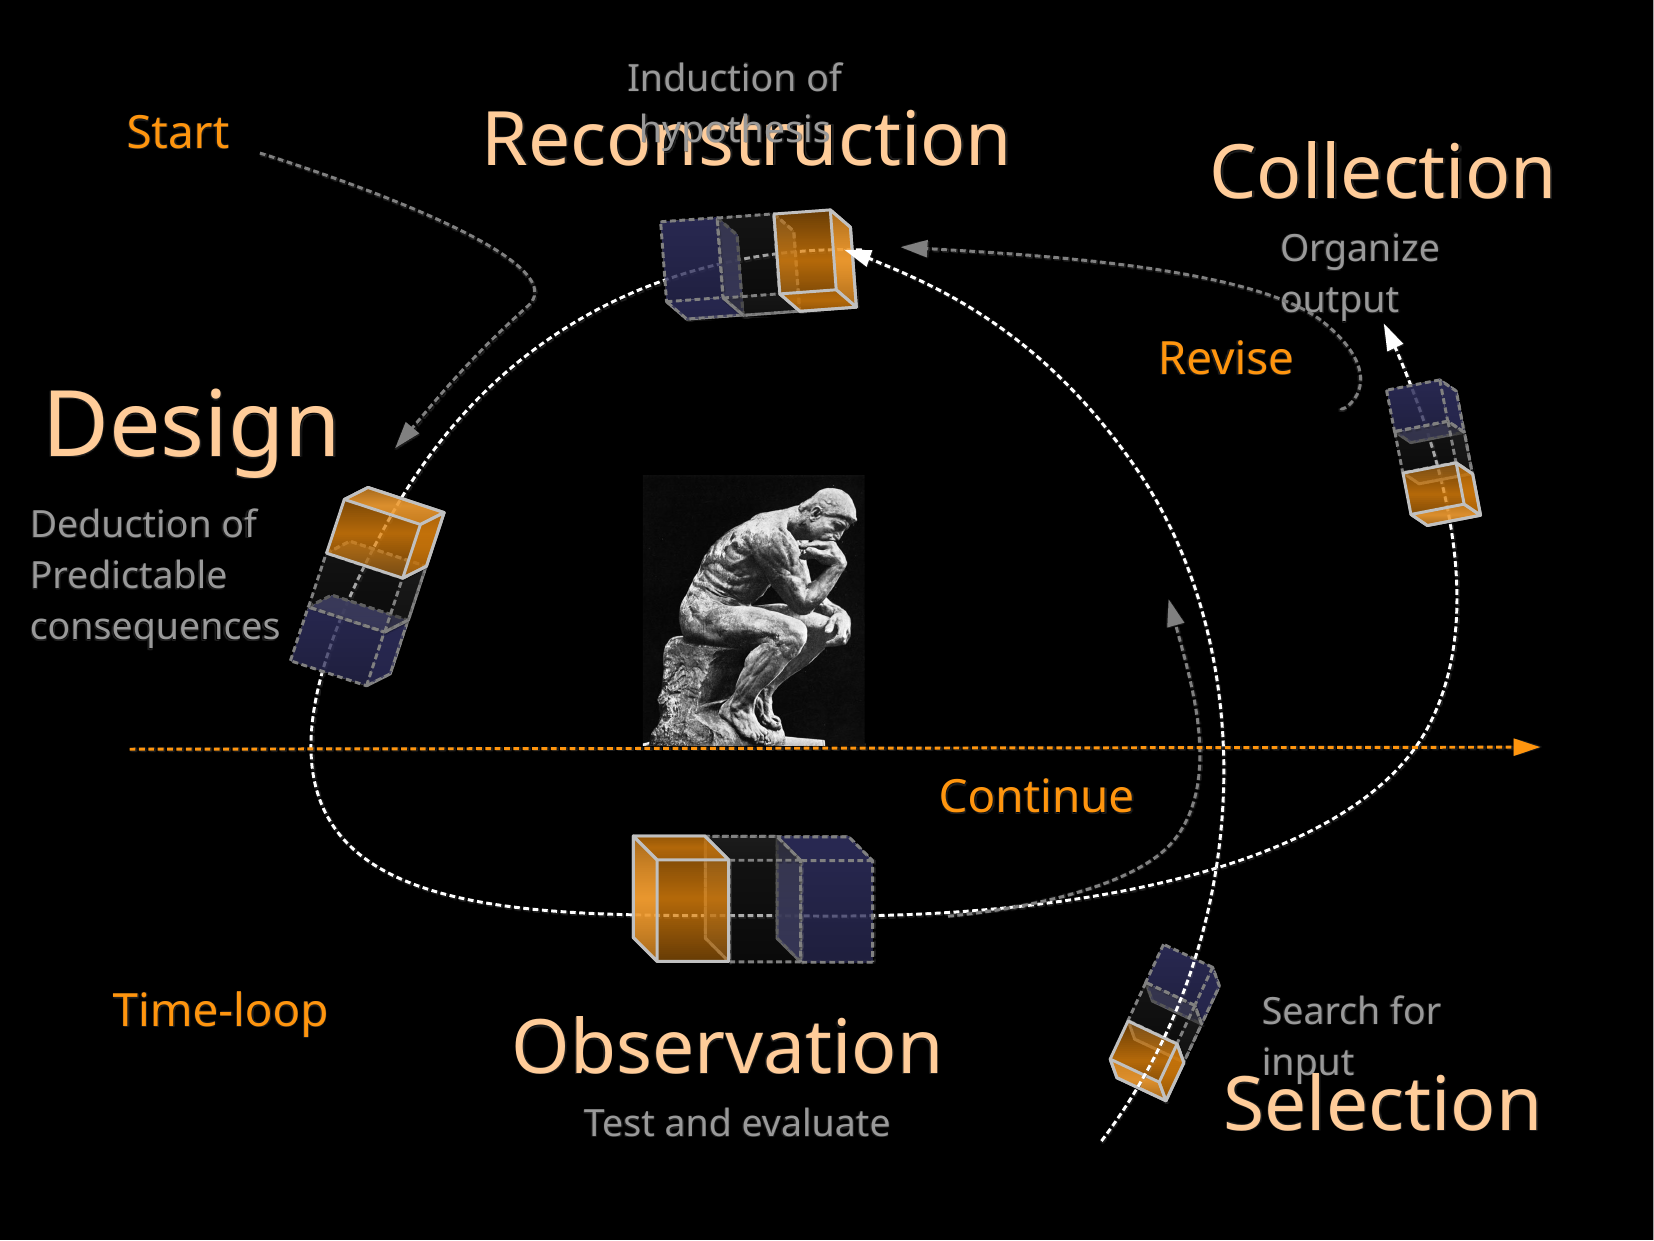

Induction of hypothesis
Reconstruction
Start
Collection
Organize output
Revise
Design
Deduction of
Predictable consequences
Continue
Time-loop
Search for input
Observation
Selection
Test and evaluate